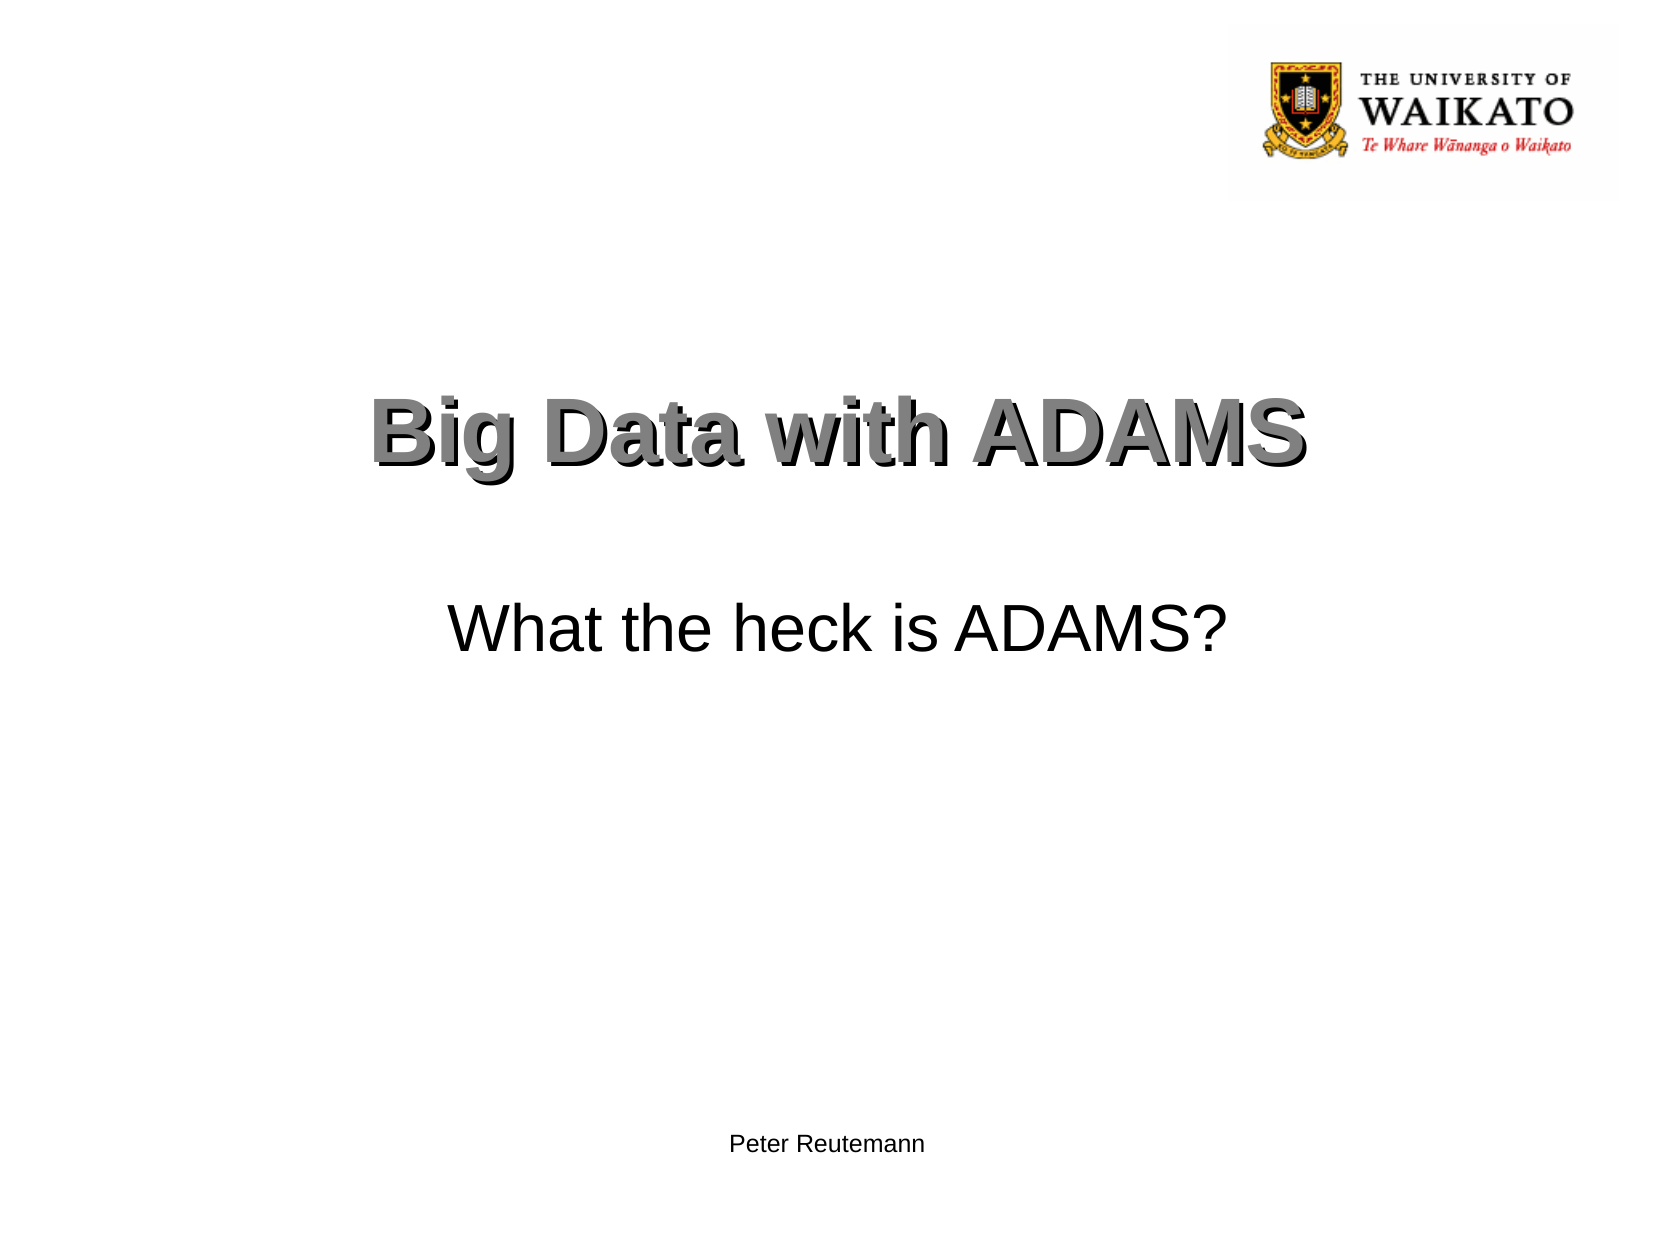

# Big Data with ADAMS
What the heck is ADAMS?
Peter Reutemann